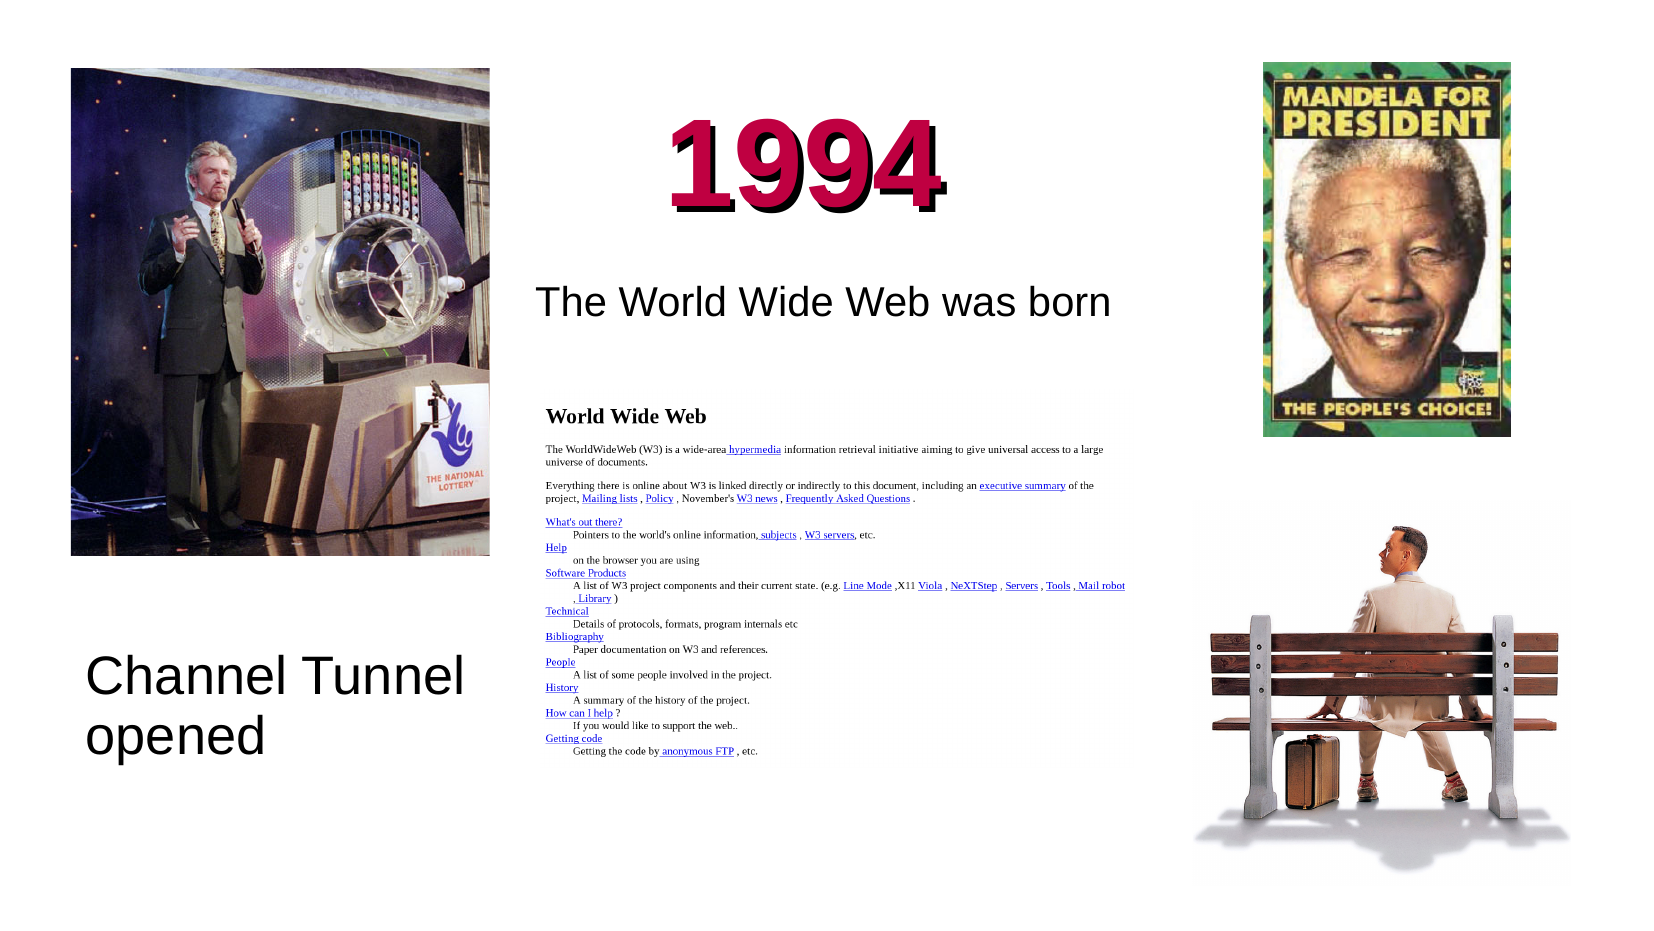

1994
The World Wide Web was born
Channel Tunnel opened